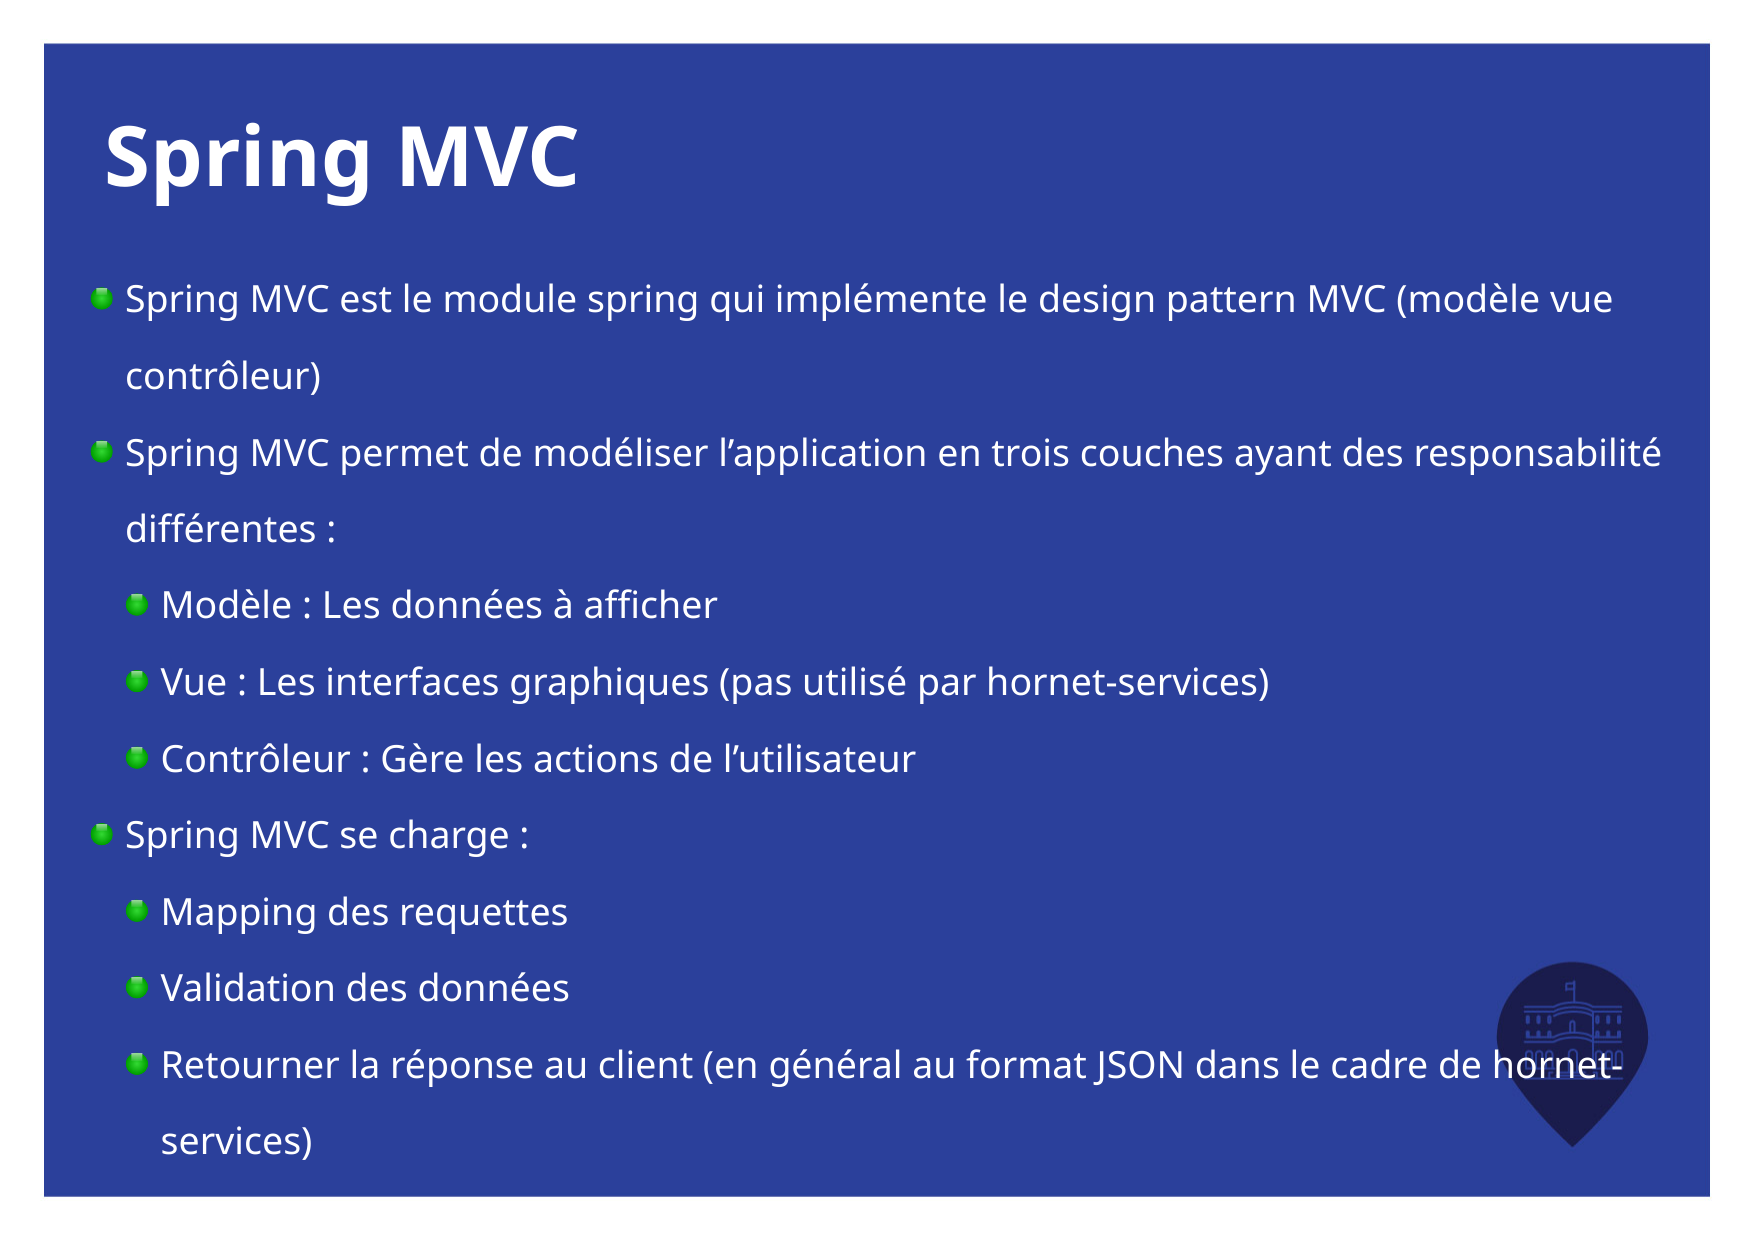

# Spring MVC
Spring MVC est le module spring qui implémente le design pattern MVC (modèle vue contrôleur)
Spring MVC permet de modéliser l’application en trois couches ayant des responsabilité différentes :
Modèle : Les données à afficher
Vue : Les interfaces graphiques (pas utilisé par hornet-services)
Contrôleur : Gère les actions de l’utilisateur
Spring MVC se charge :
Mapping des requettes
Validation des données
Retourner la réponse au client (en général au format JSON dans le cadre de hornet-services)